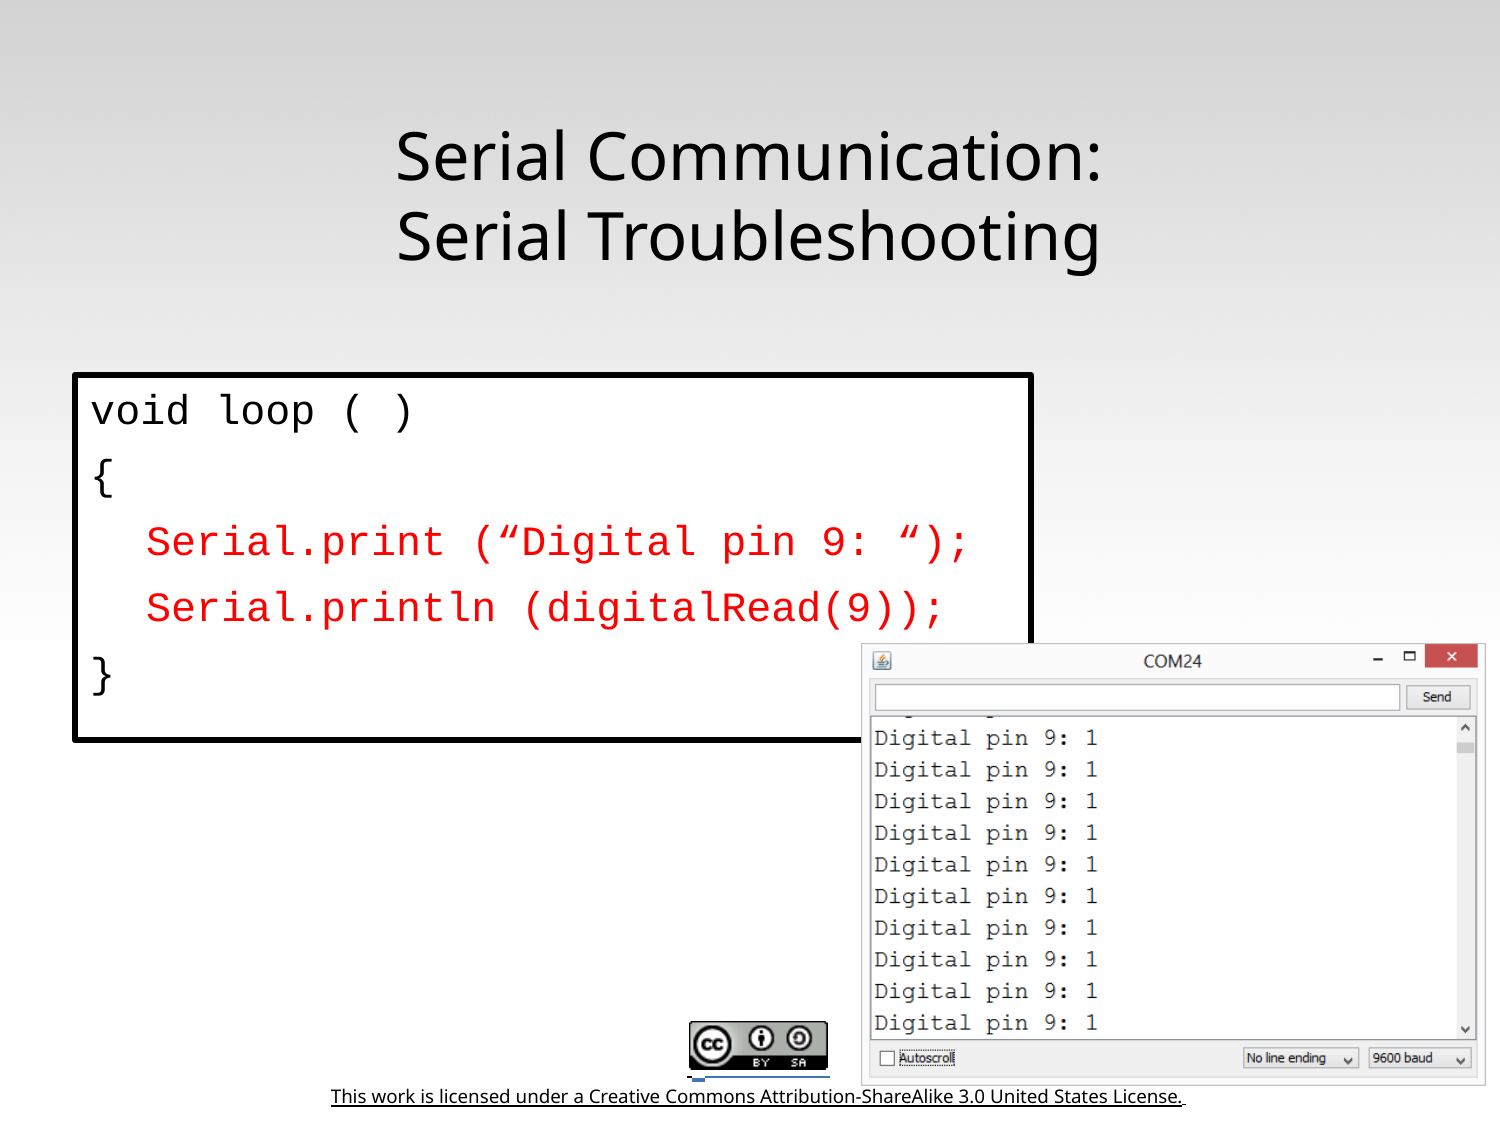

# Serial Communication: Serial Troubleshooting
void loop ( )
{
	Serial.print (“Digital pin 9: “);
	Serial.println (digitalRead(9));
}